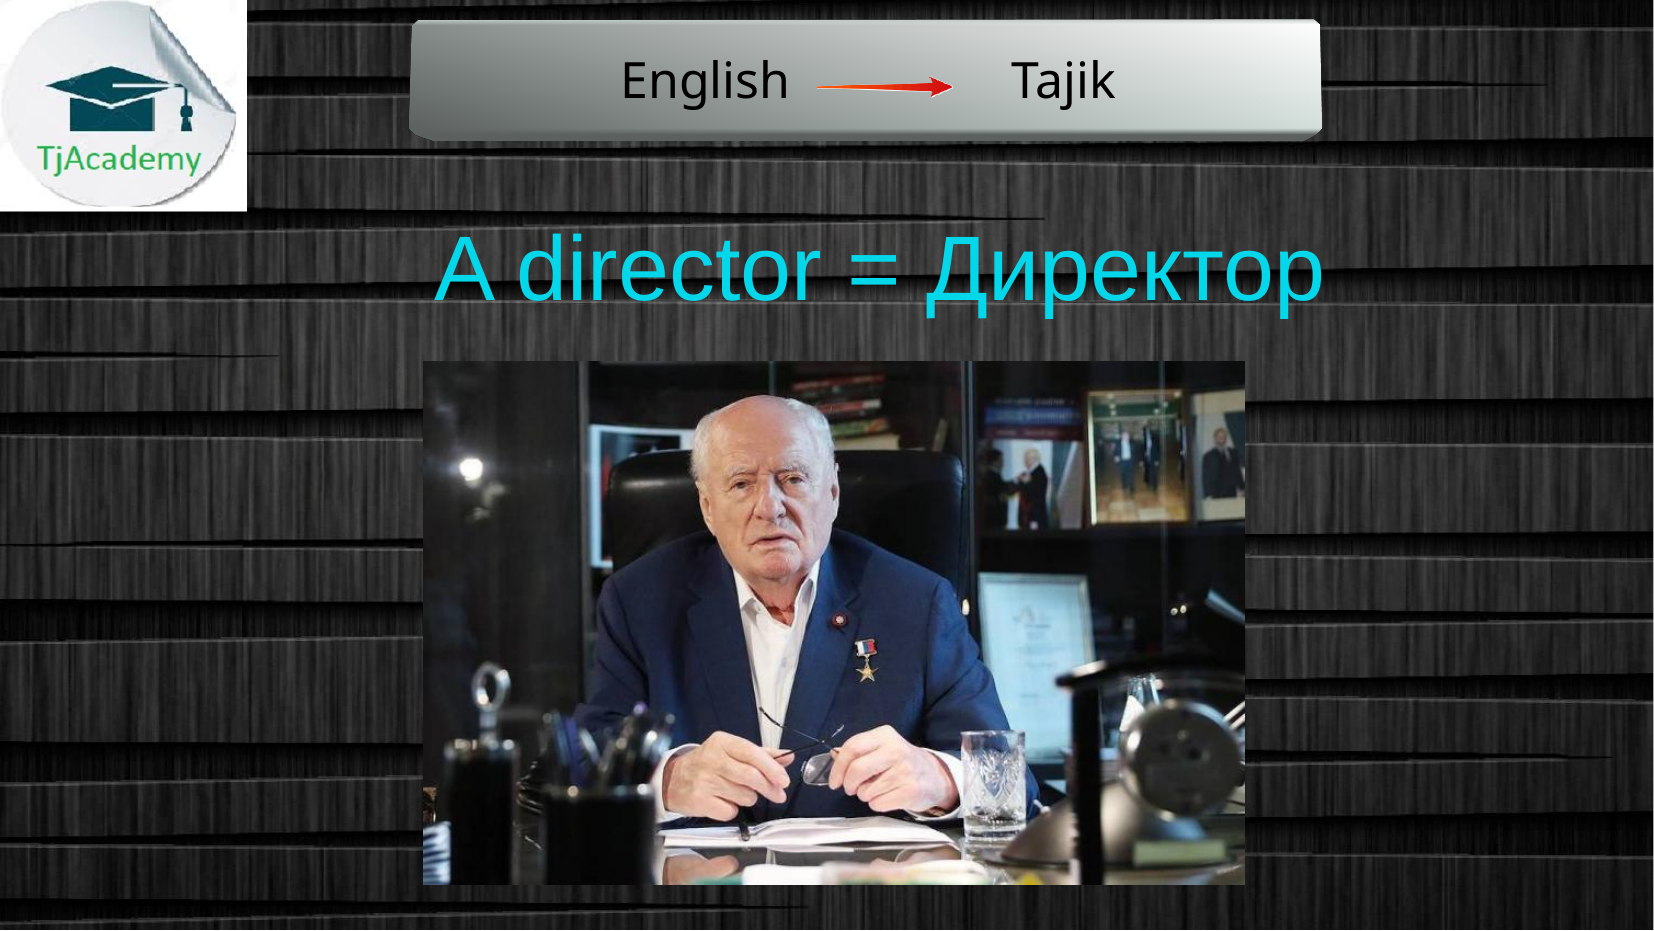

English Tajik
#
A director = Директор